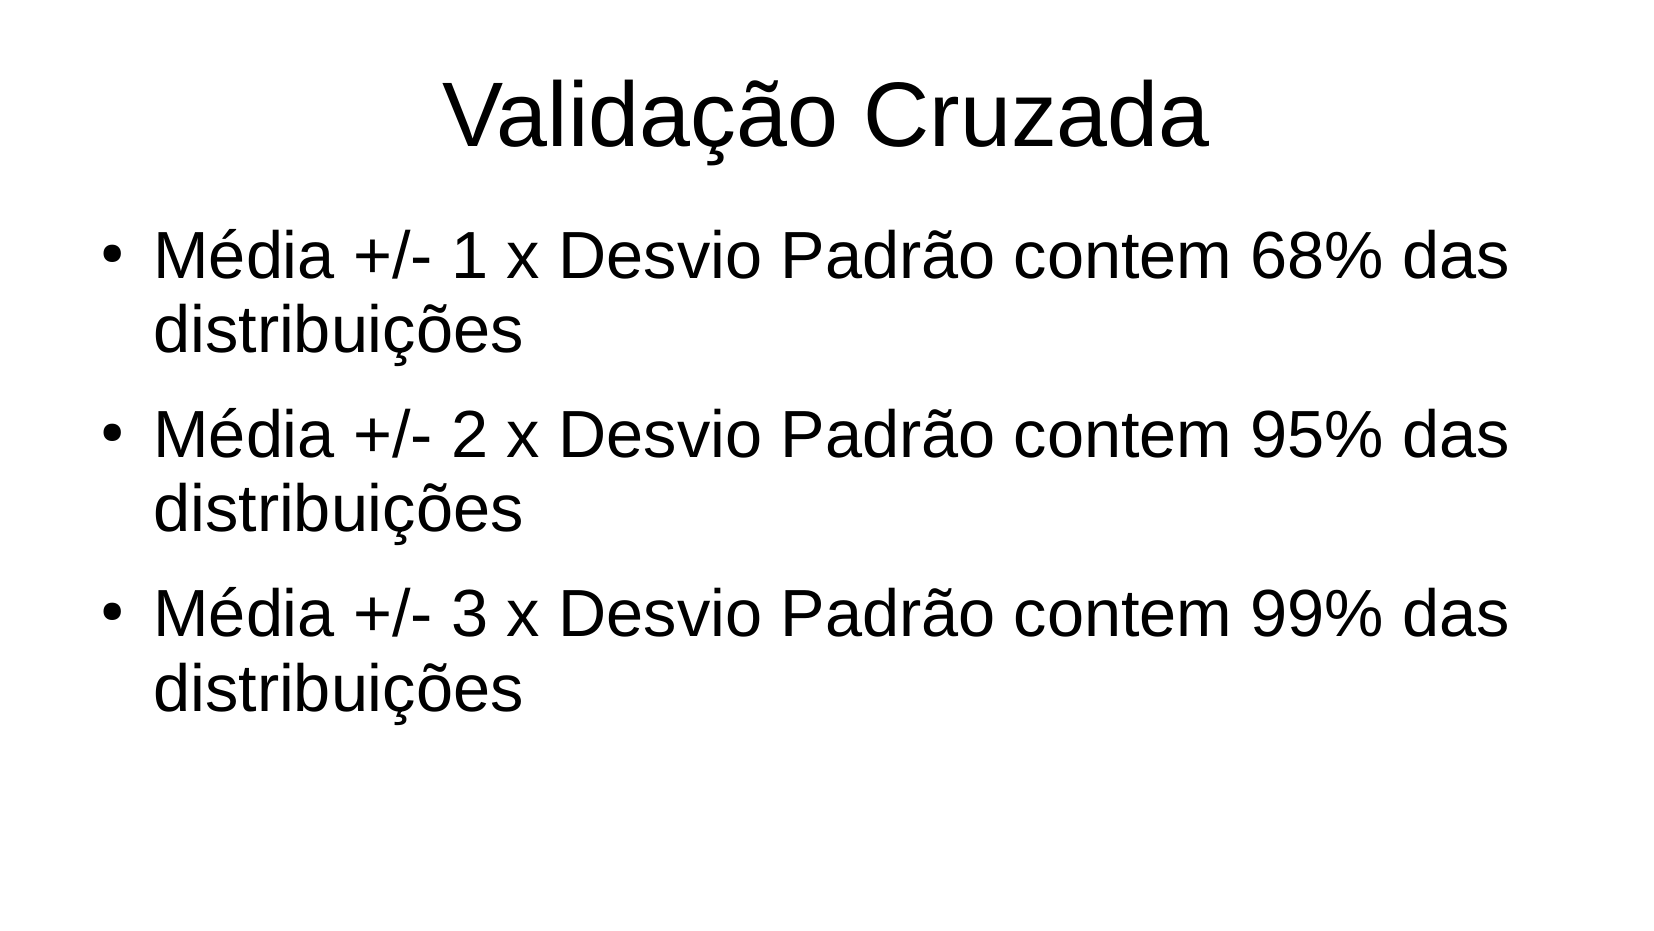

# Validação Cruzada
Média +/- 1 x Desvio Padrão contem 68% das distribuições
Média +/- 2 x Desvio Padrão contem 95% das distribuições
Média +/- 3 x Desvio Padrão contem 99% das distribuições